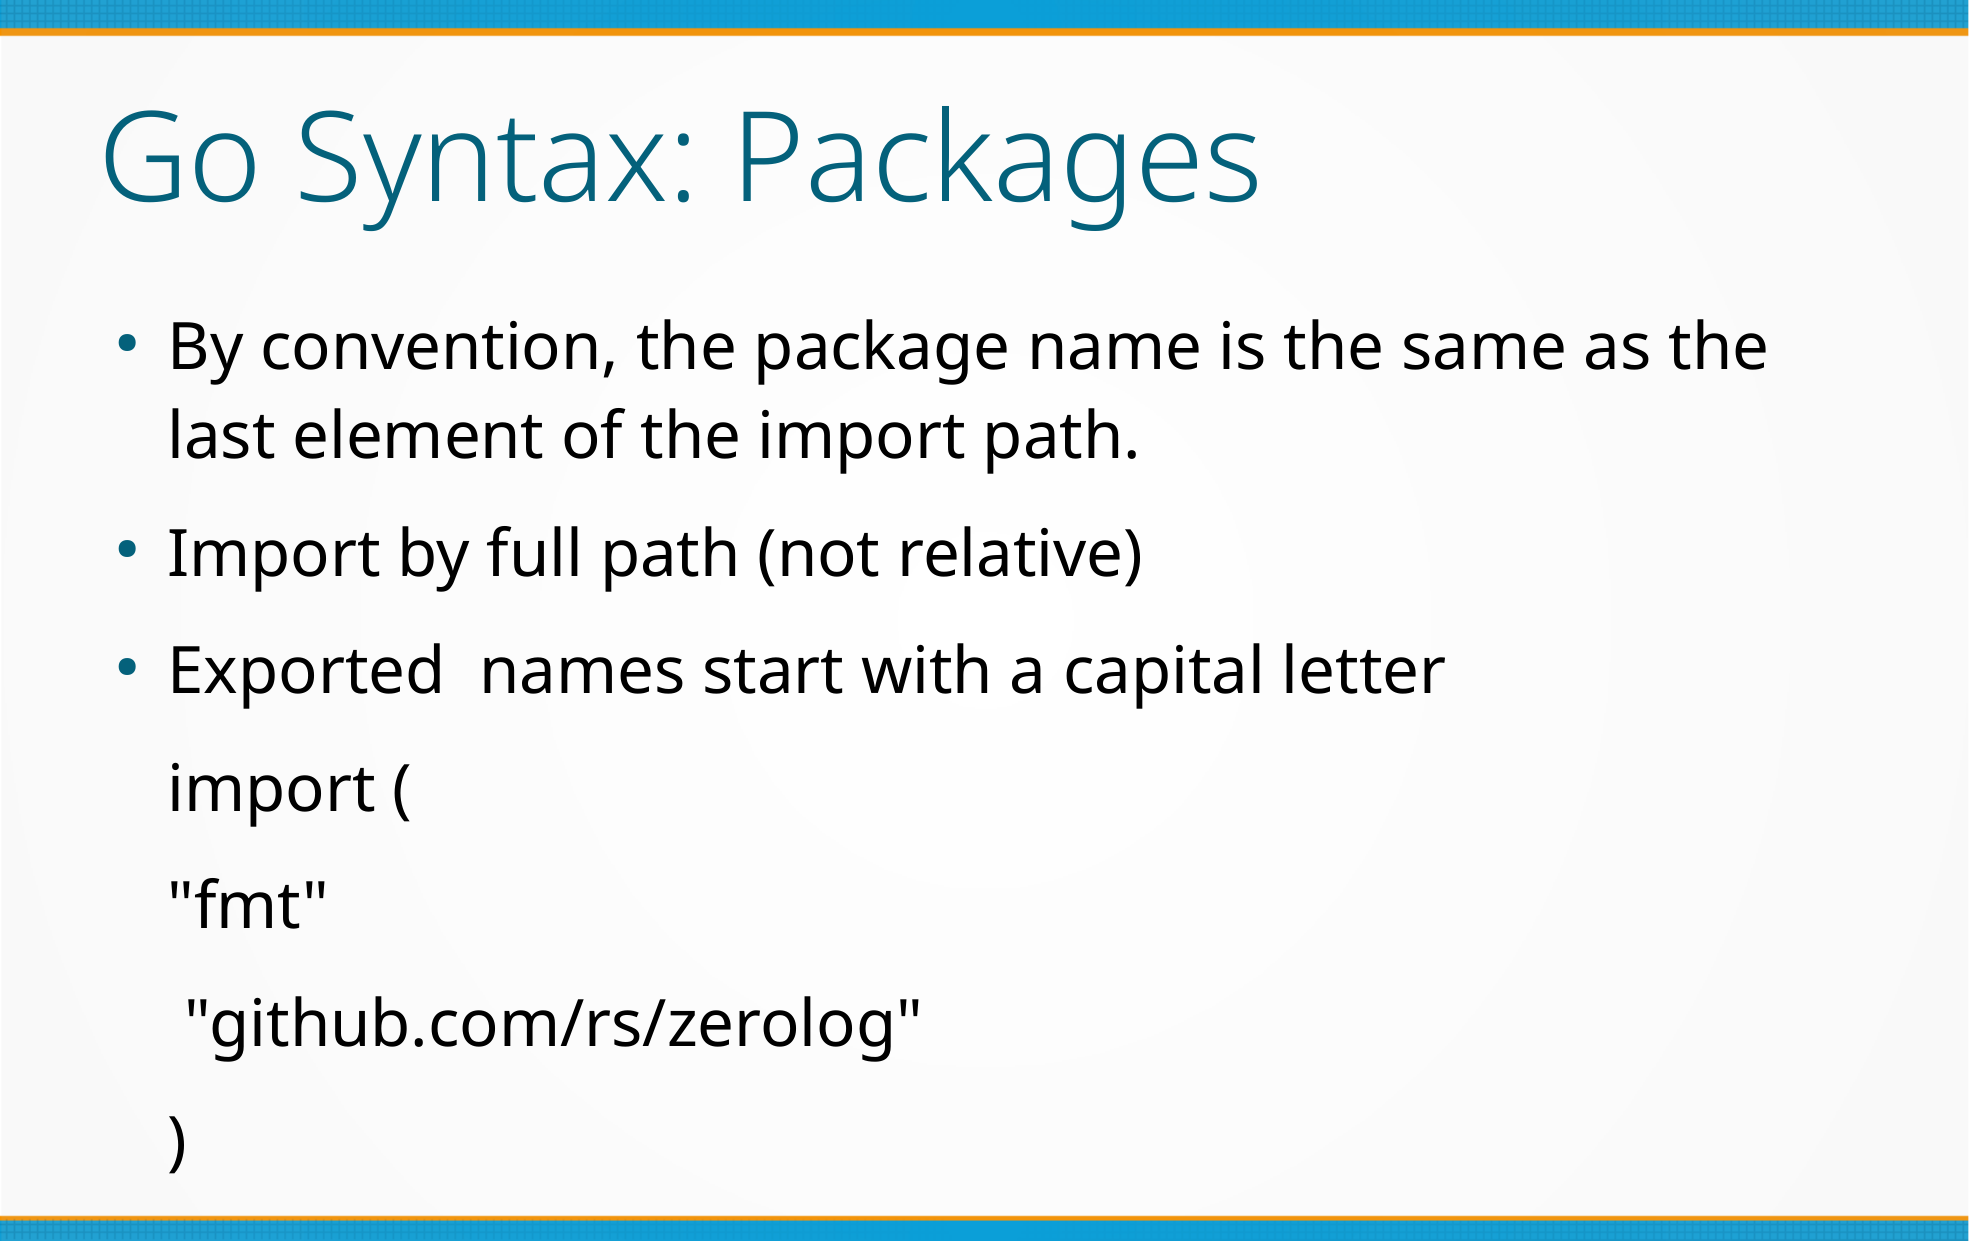

# Go Syntax: Packages
By convention, the package name is the same as the last element of the import path.
Import by full path (not relative)
Exported names start with a capital letter
import (
"fmt"
 "github.com/rs/zerolog"
)